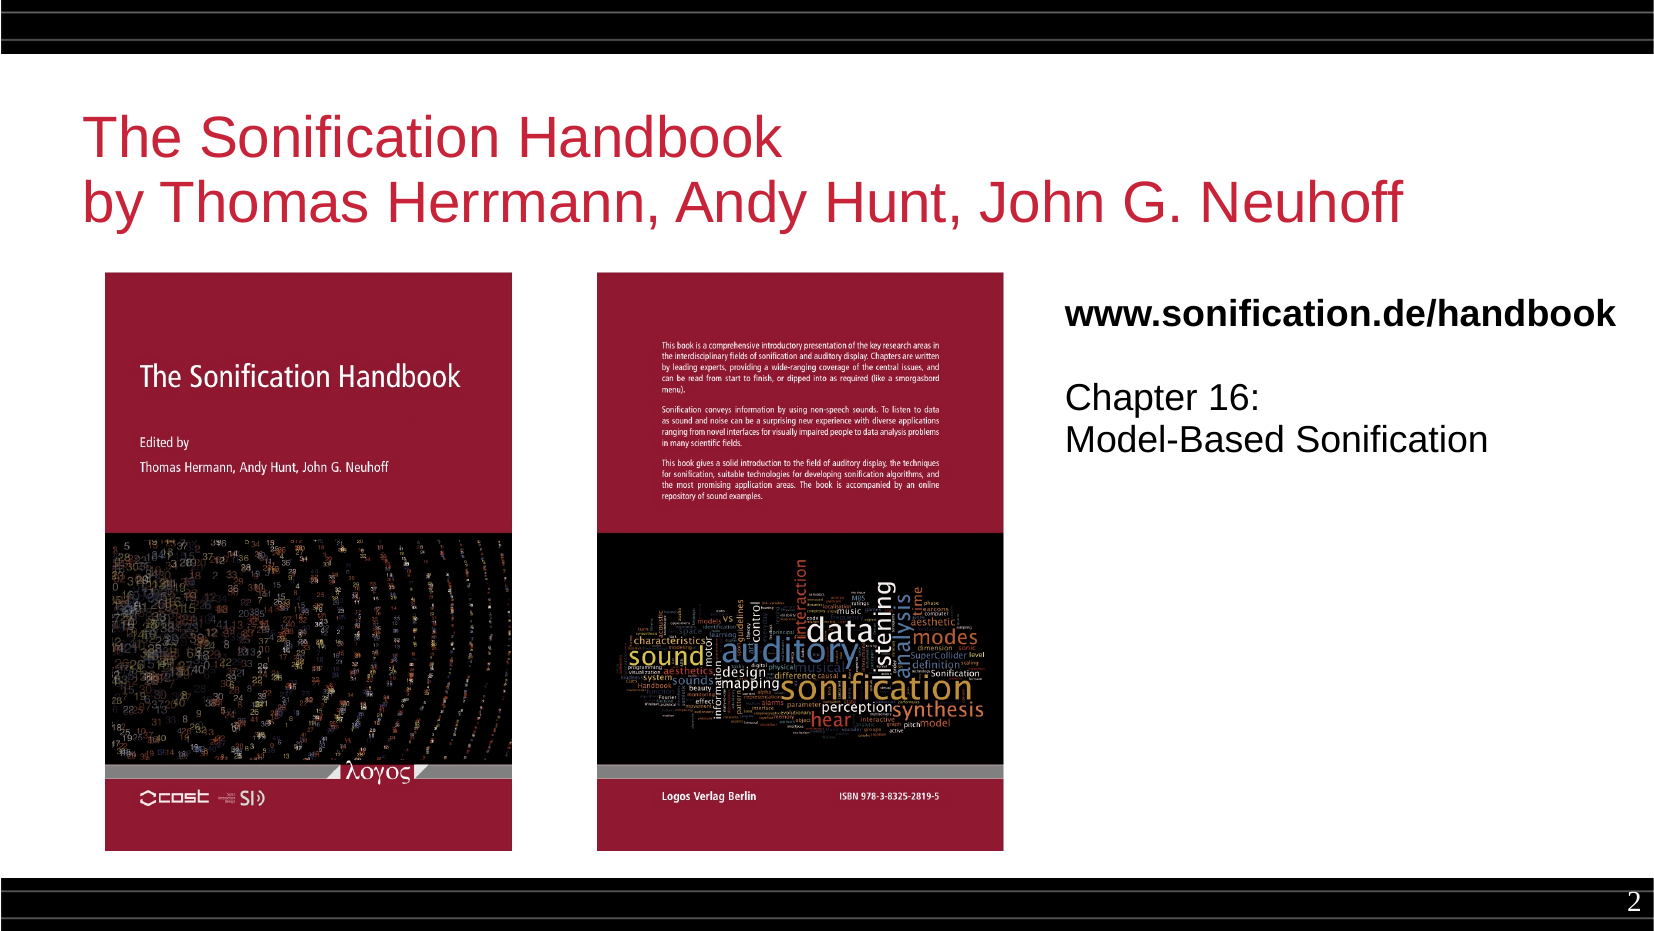

# The Sonification Handbook by Thomas Herrmann, Andy Hunt, John G. Neuhoff
www.sonification.de/handbook
Chapter 16:
Model-Based Sonification